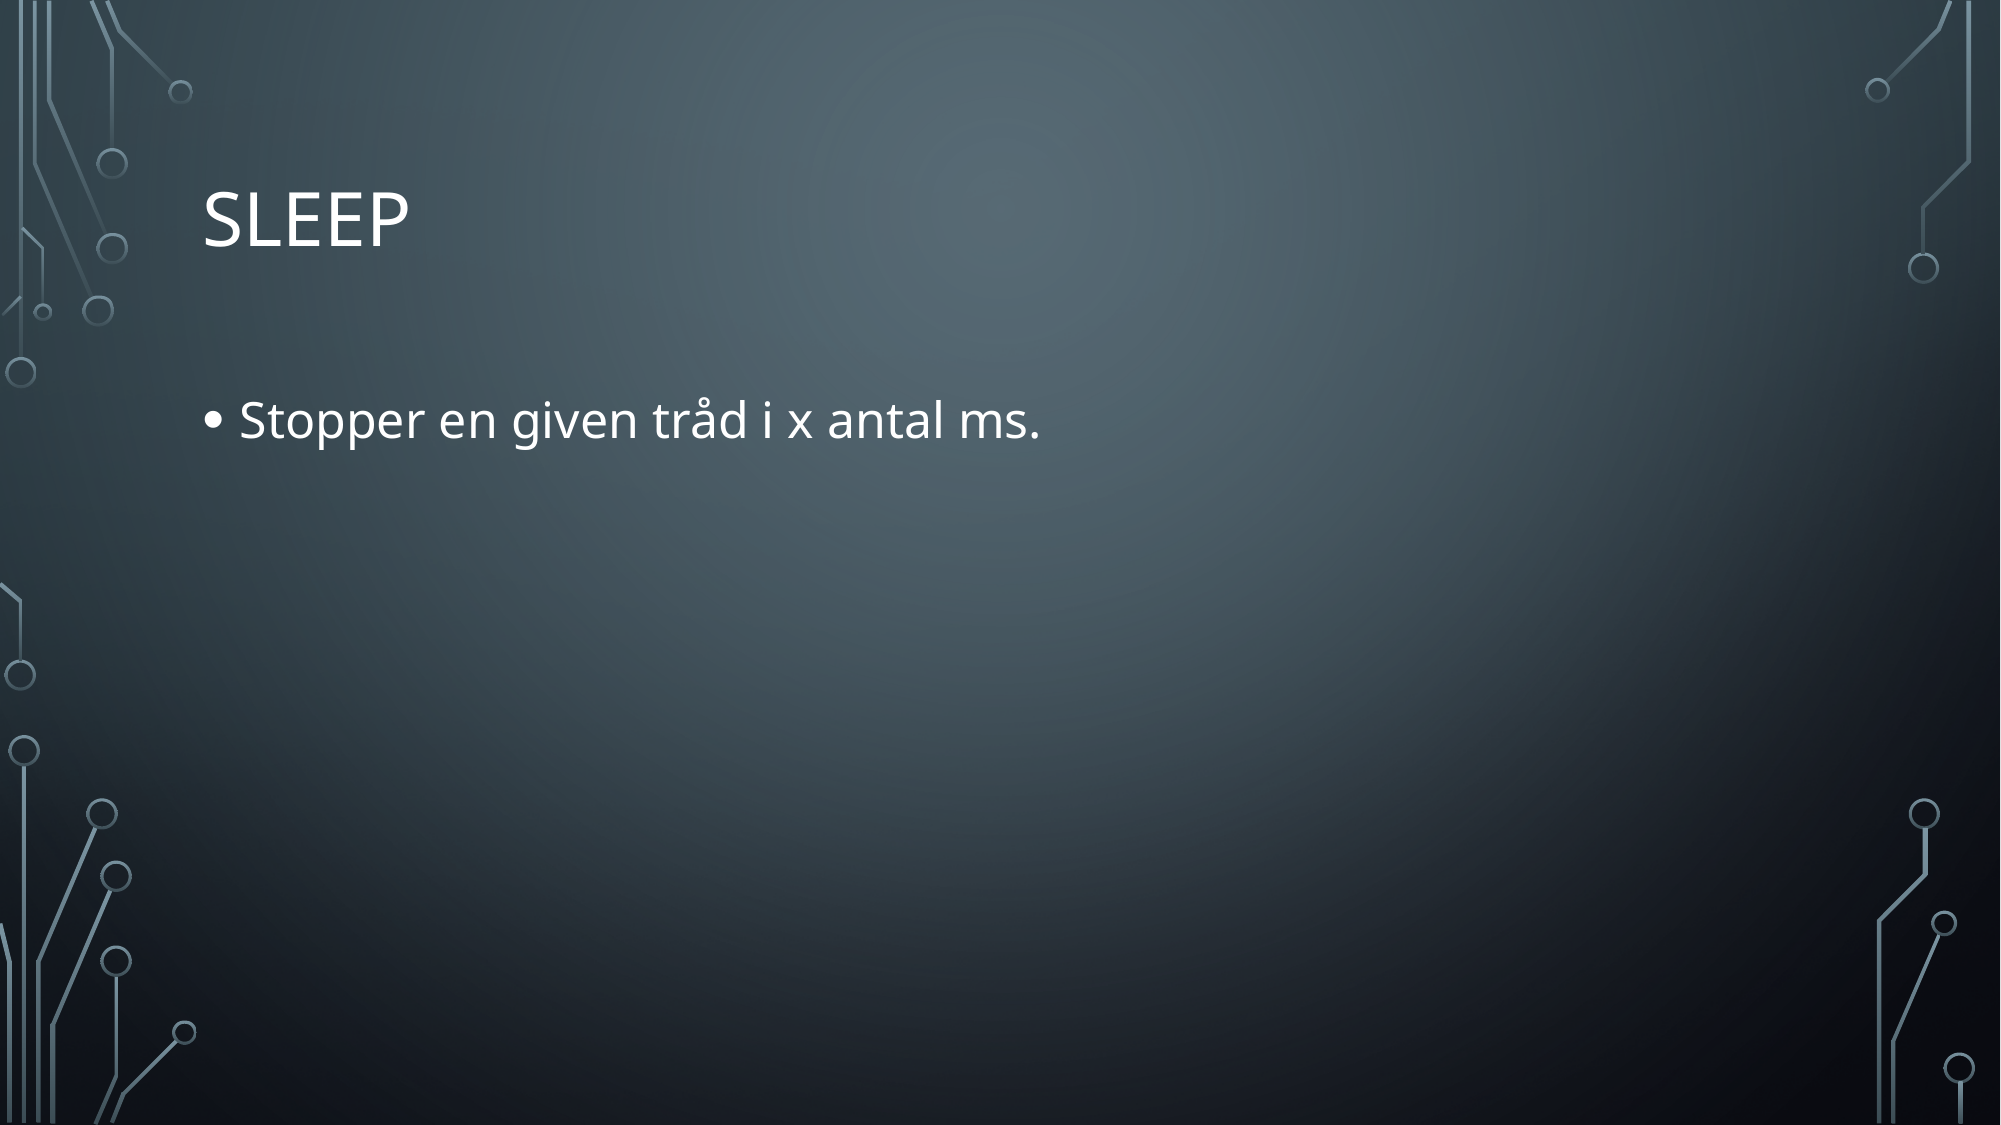

# sleep
Stopper en given tråd i x antal ms.